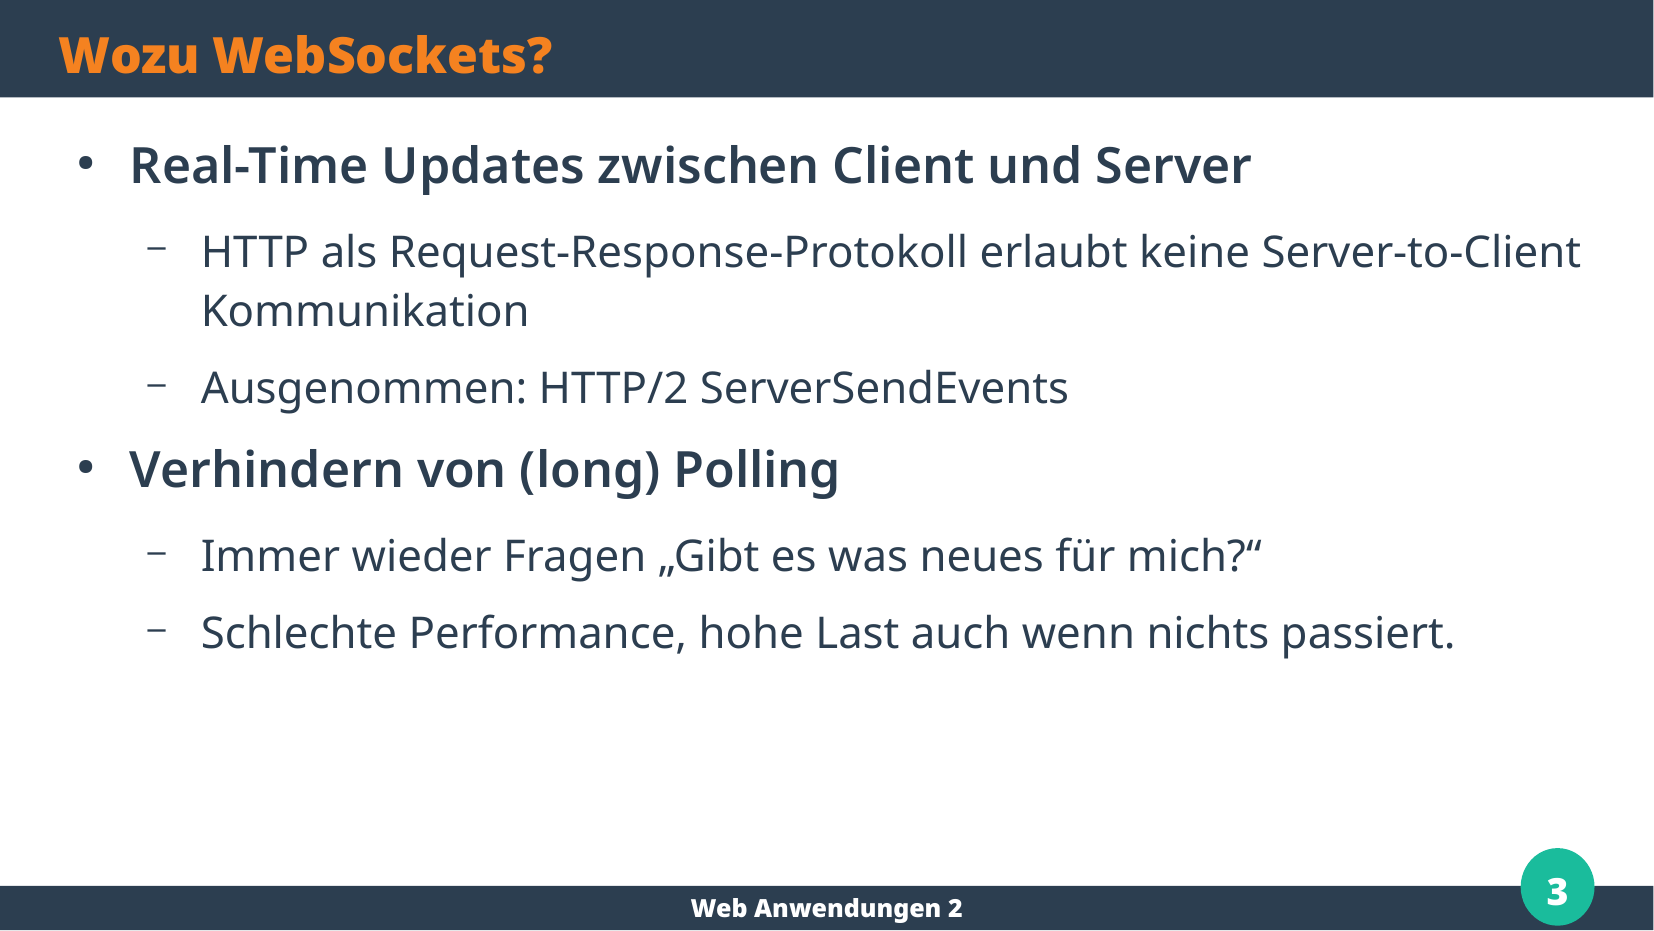

# Wozu WebSockets?
Real-Time Updates zwischen Client und Server
HTTP als Request-Response-Protokoll erlaubt keine Server-to-Client Kommunikation
Ausgenommen: HTTP/2 ServerSendEvents
Verhindern von (long) Polling
Immer wieder Fragen „Gibt es was neues für mich?“
Schlechte Performance, hohe Last auch wenn nichts passiert.
3